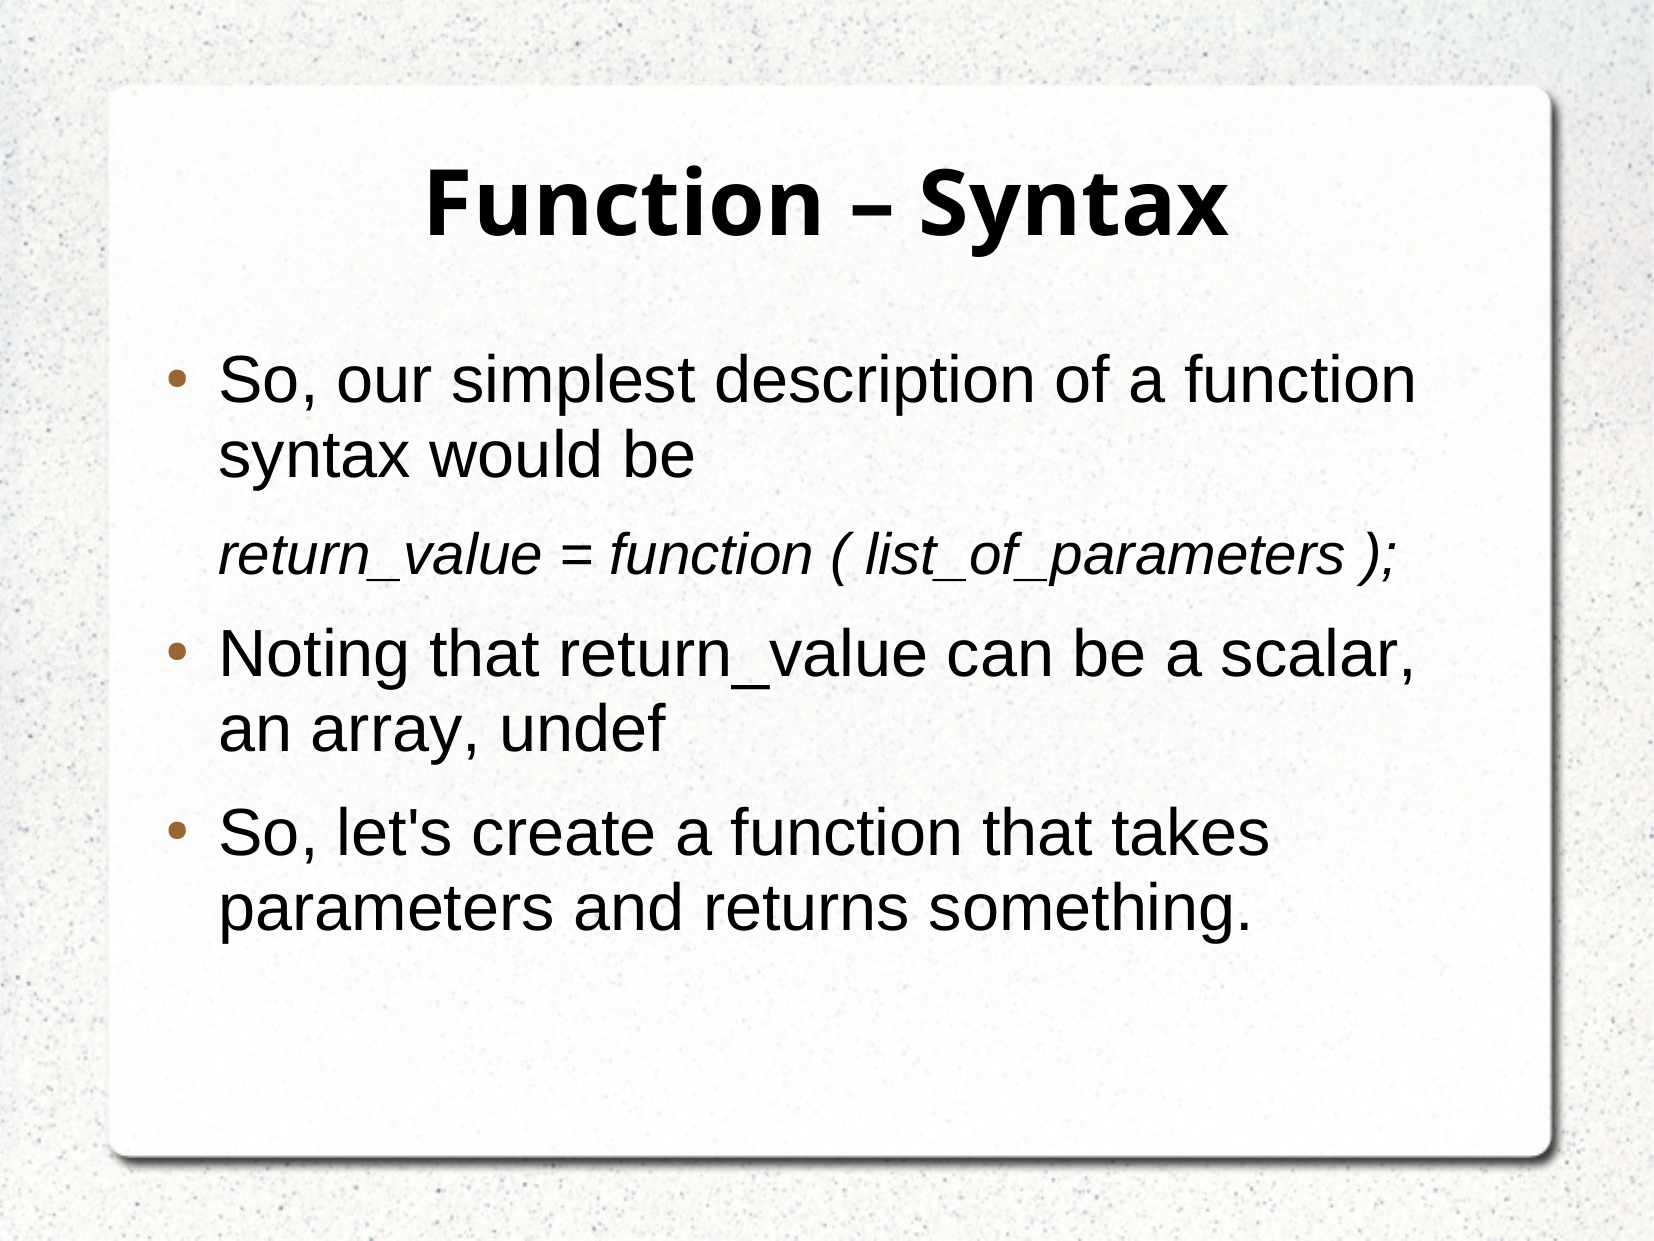

# Function – Syntax
So, our simplest description of a function syntax would be
return_value = function ( list_of_parameters );
Noting that return_value can be a scalar, an array, undef
So, let's create a function that takes parameters and returns something.